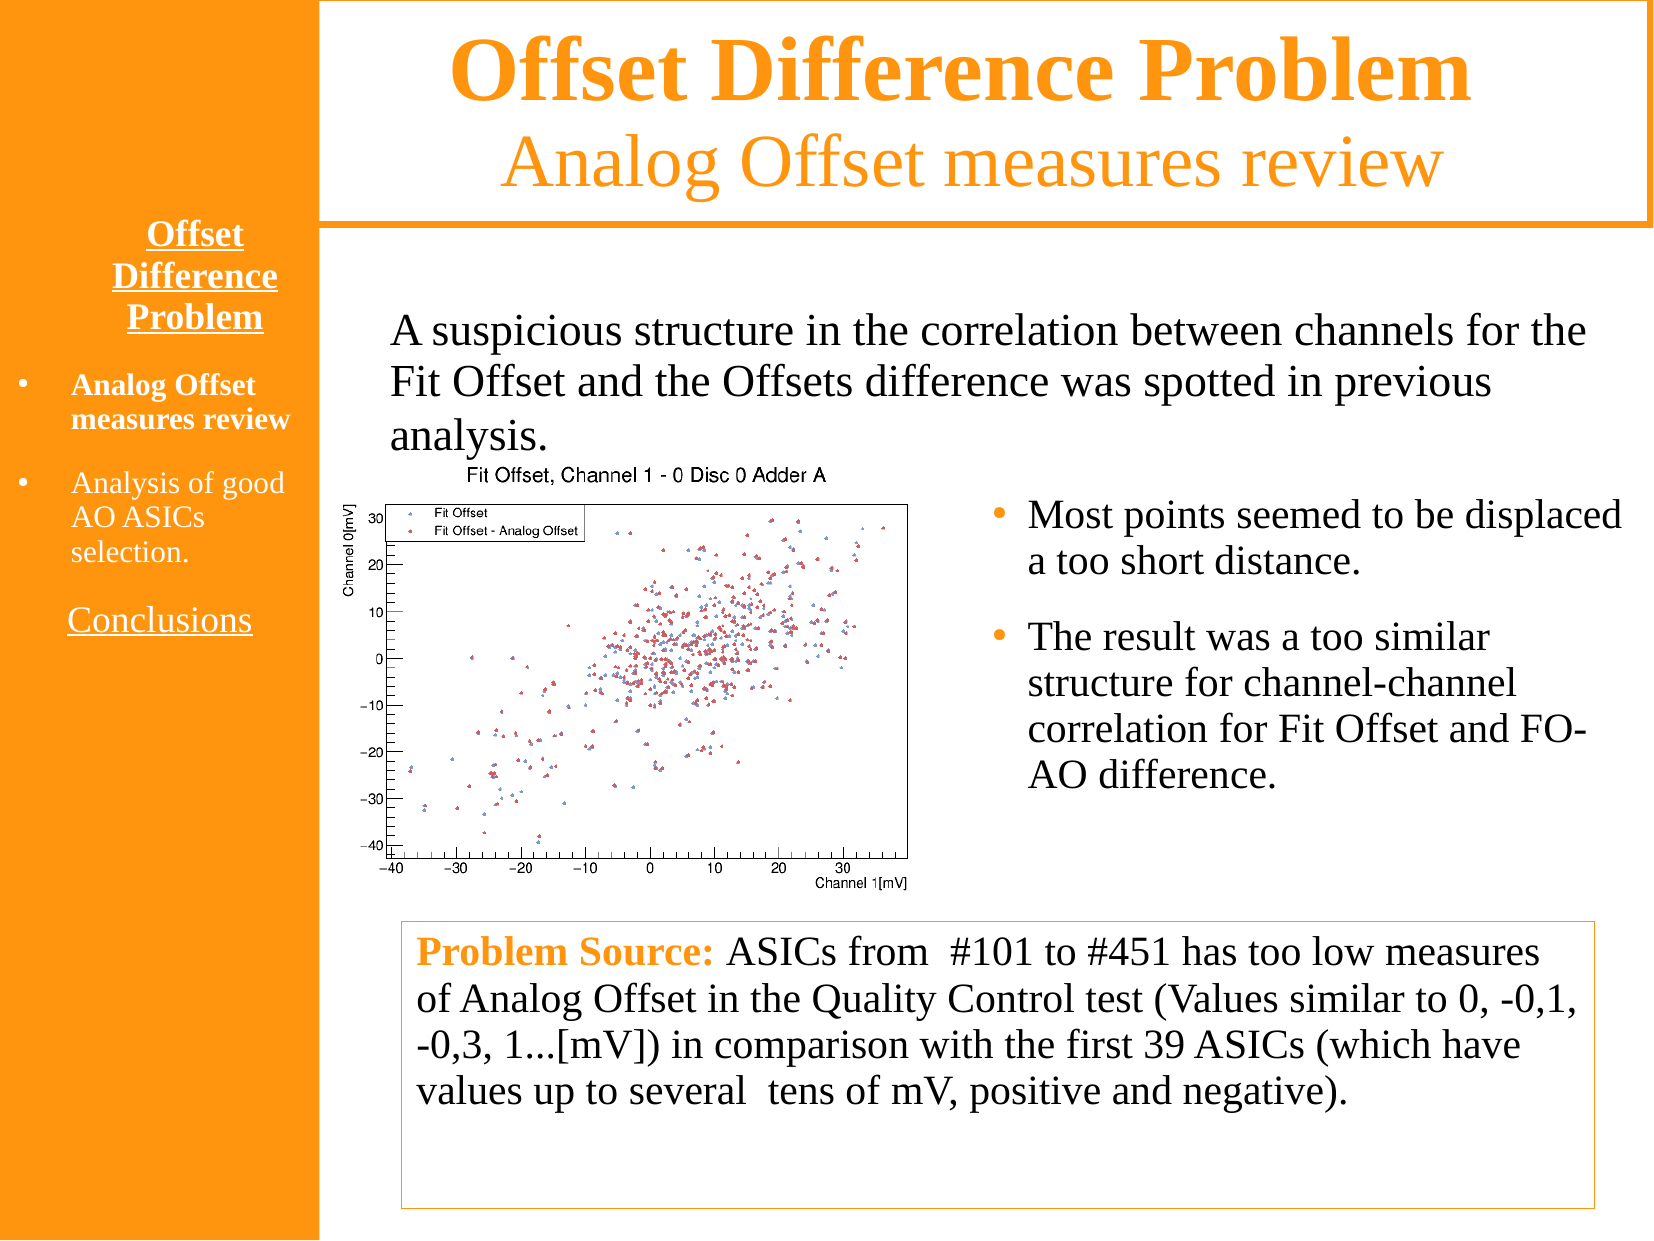

Offset Difference Problem
Analog Offset measures review
Analysis of good AO ASICs selection.
Conclusions
# Offset Difference Problem Analog Offset measures review
A suspicious structure in the correlation between channels for the Fit Offset and the Offsets difference was spotted in previous analysis.
Most points seemed to be displaced a too short distance.
The result was a too similar structure for channel-channel correlation for Fit Offset and FO-AO difference.
Problem Source: ASICs from #101 to #451 has too low measures of Analog Offset in the Quality Control test (Values similar to 0, -0,1, -0,3, 1...[mV]) in comparison with the first 39 ASICs (which have values up to several tens of mV, positive and negative).